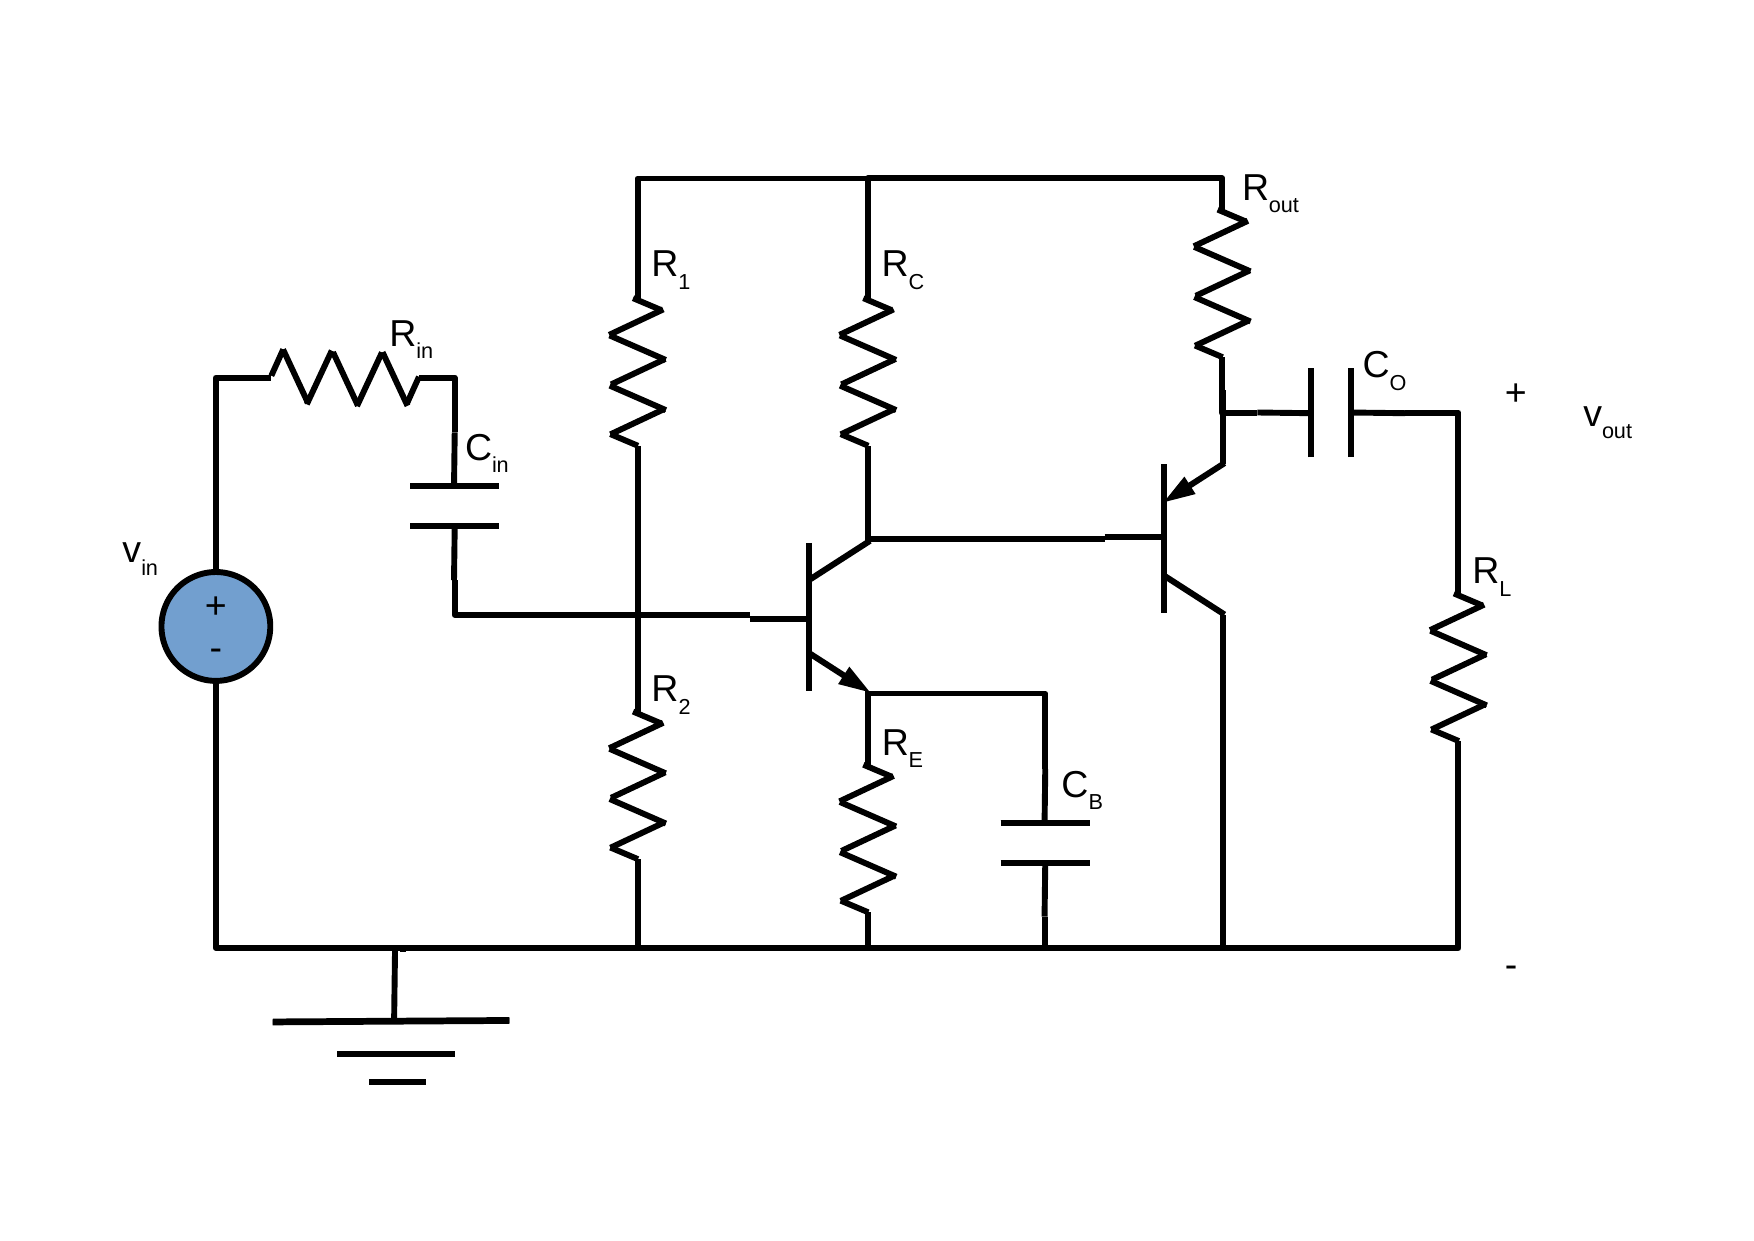

Rout
R1
RC
Rin
CO
+
Cin
vin
RL
+
-
R2
RE
CB
-
vout